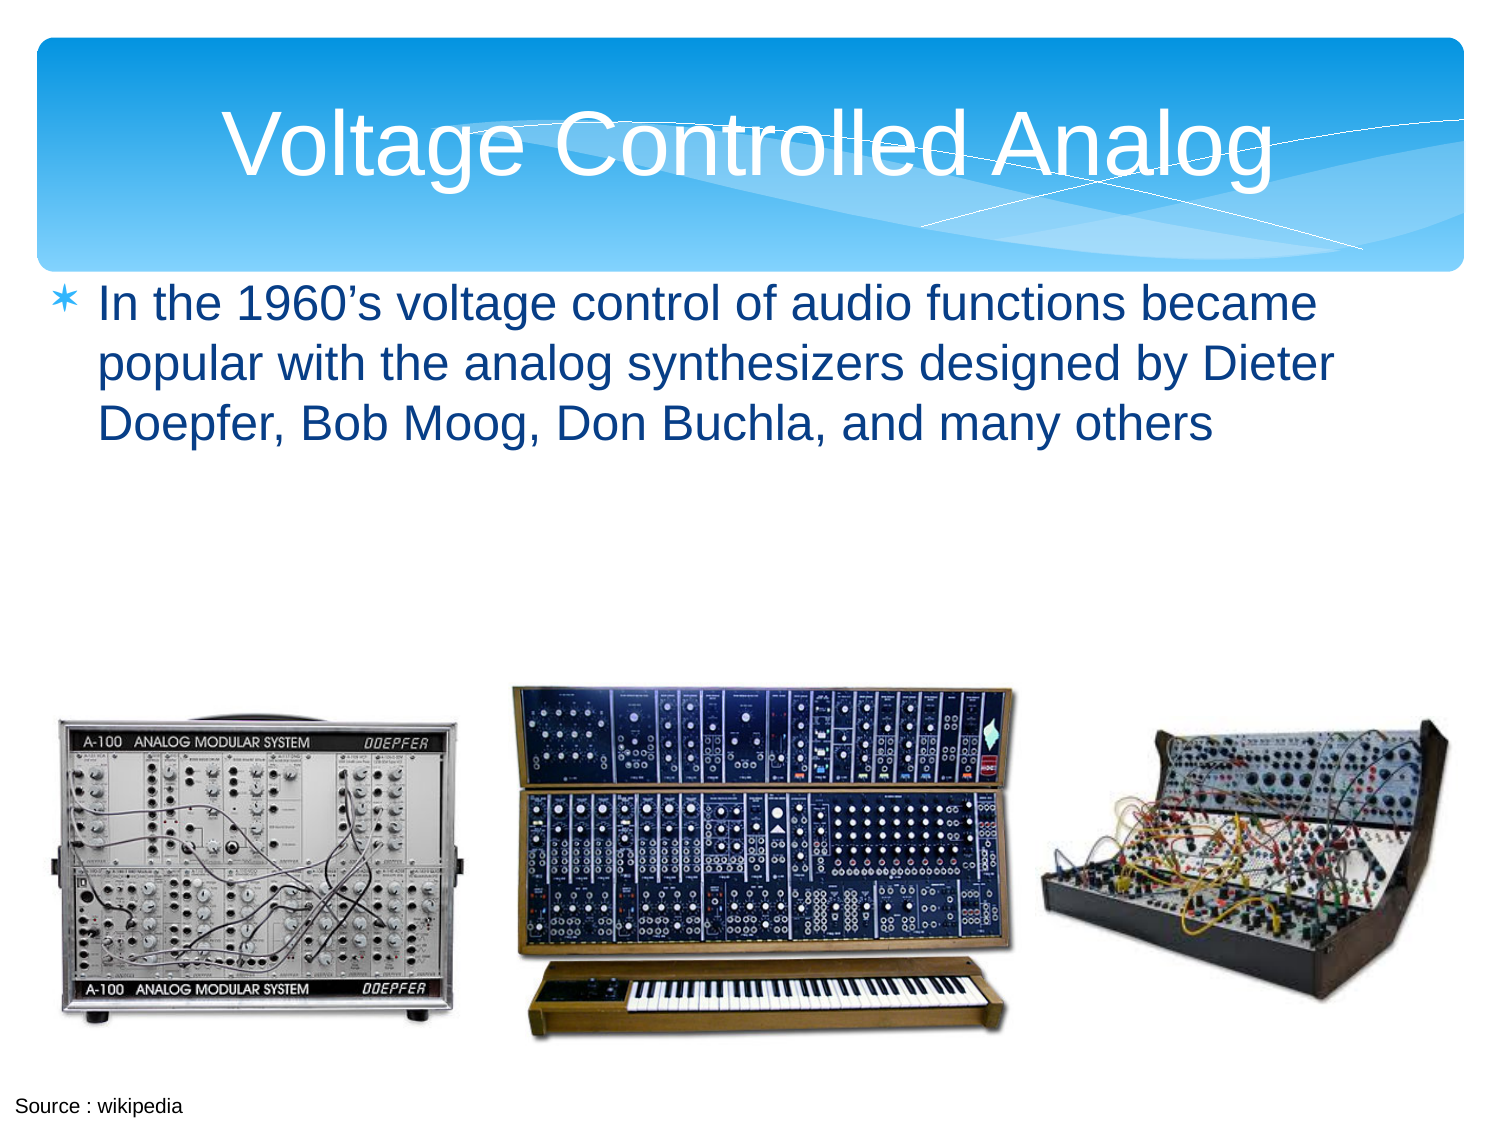

# Voltage Controlled Analog
In the 1960’s voltage control of audio functions became popular with the analog synthesizers designed by Dieter Doepfer, Bob Moog, Don Buchla, and many others
Source : wikipedia